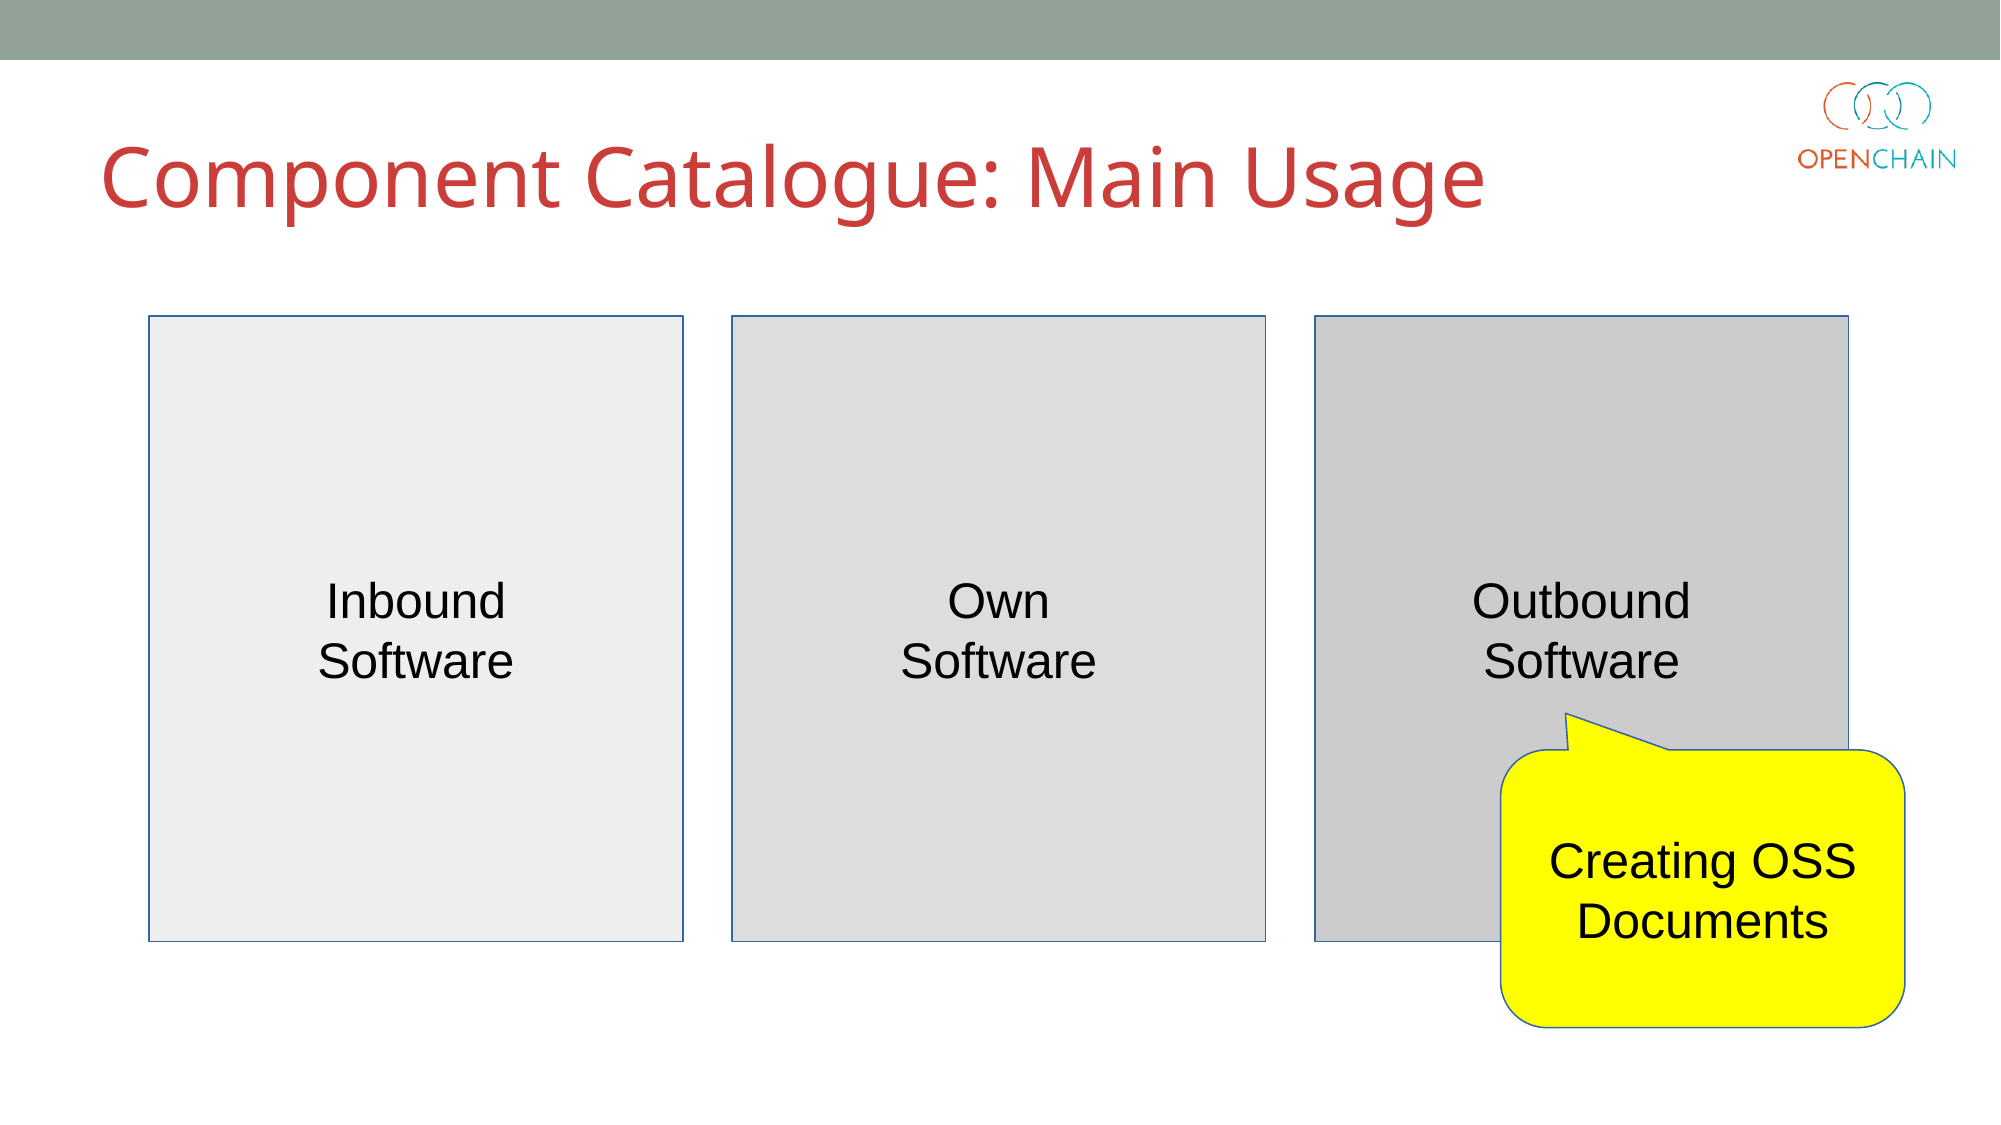

Component Catalogue: Main Usage
Inbound
Software
Own
Software
Outbound
Software
Creating OSS Documents